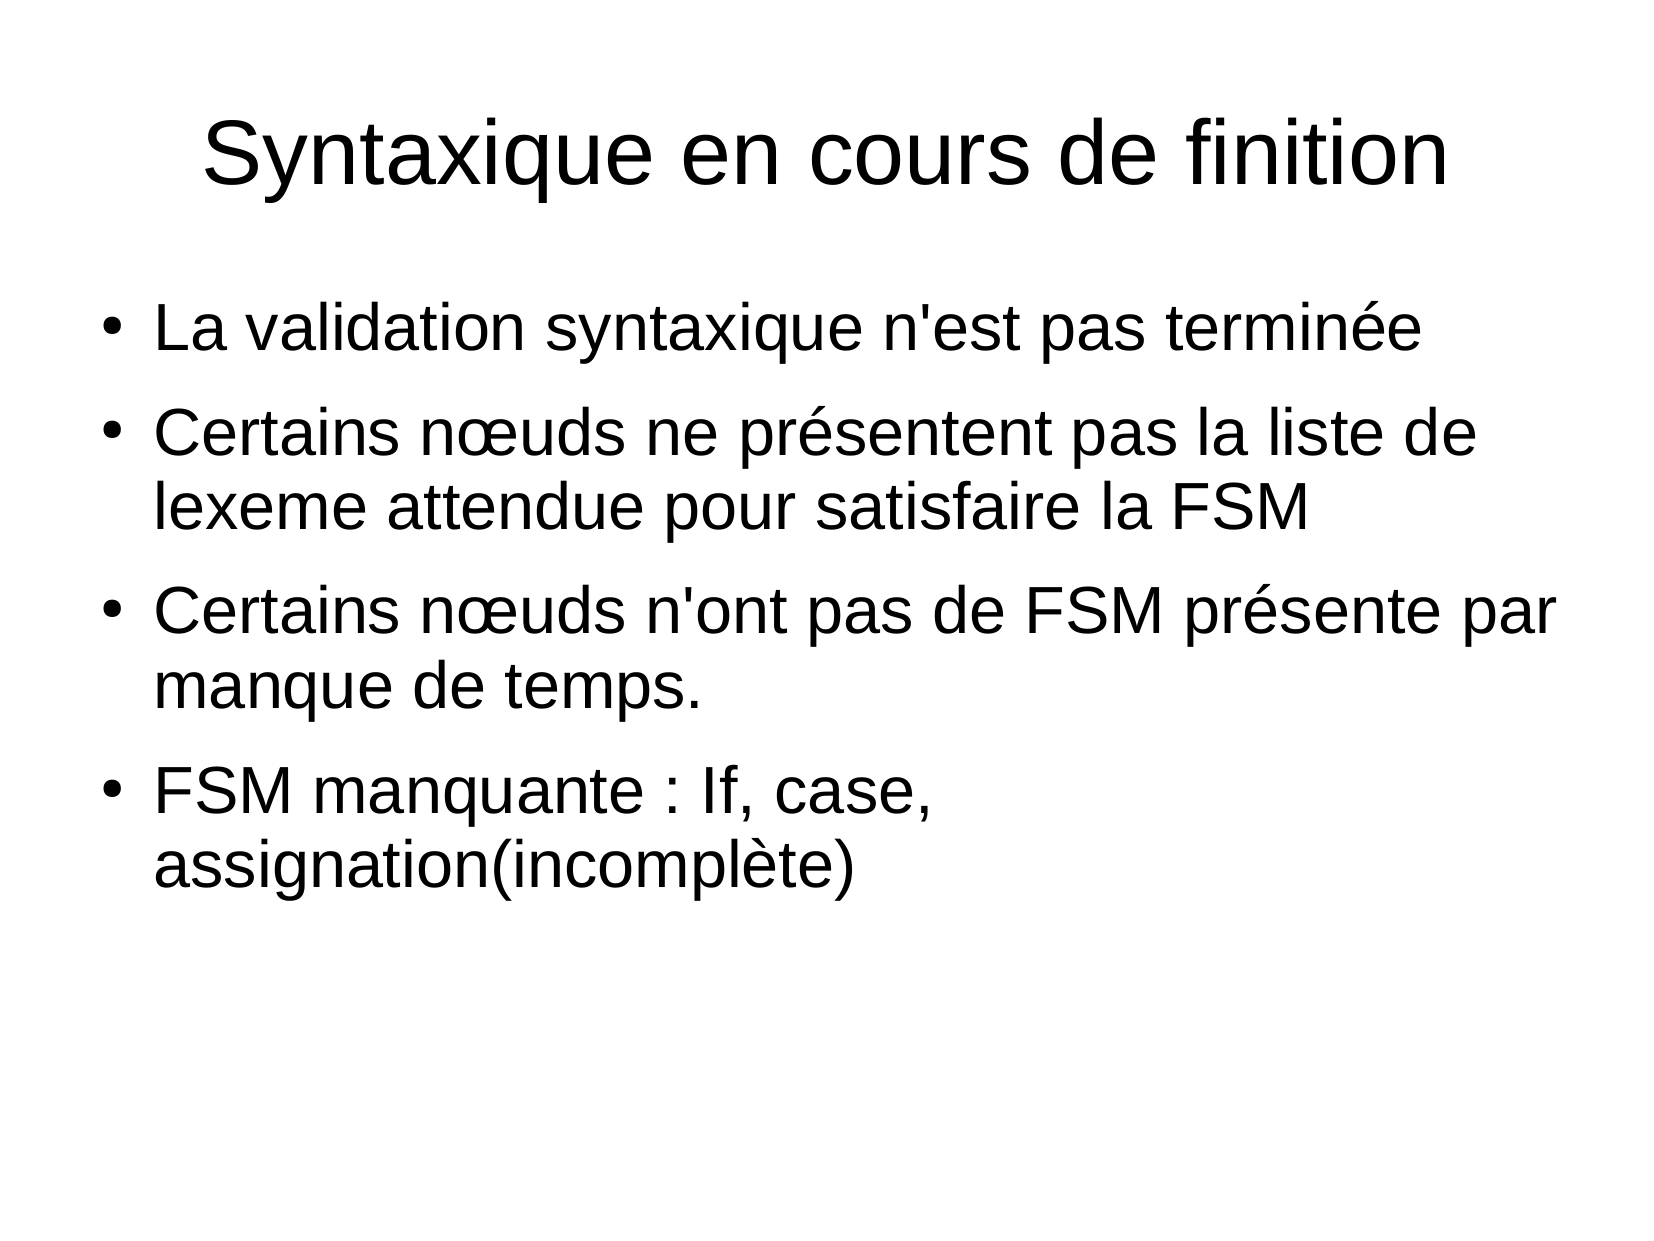

# Syntaxique en cours de finition
La validation syntaxique n'est pas terminée
Certains nœuds ne présentent pas la liste de lexeme attendue pour satisfaire la FSM
Certains nœuds n'ont pas de FSM présente par manque de temps.
FSM manquante : If, case, assignation(incomplète)